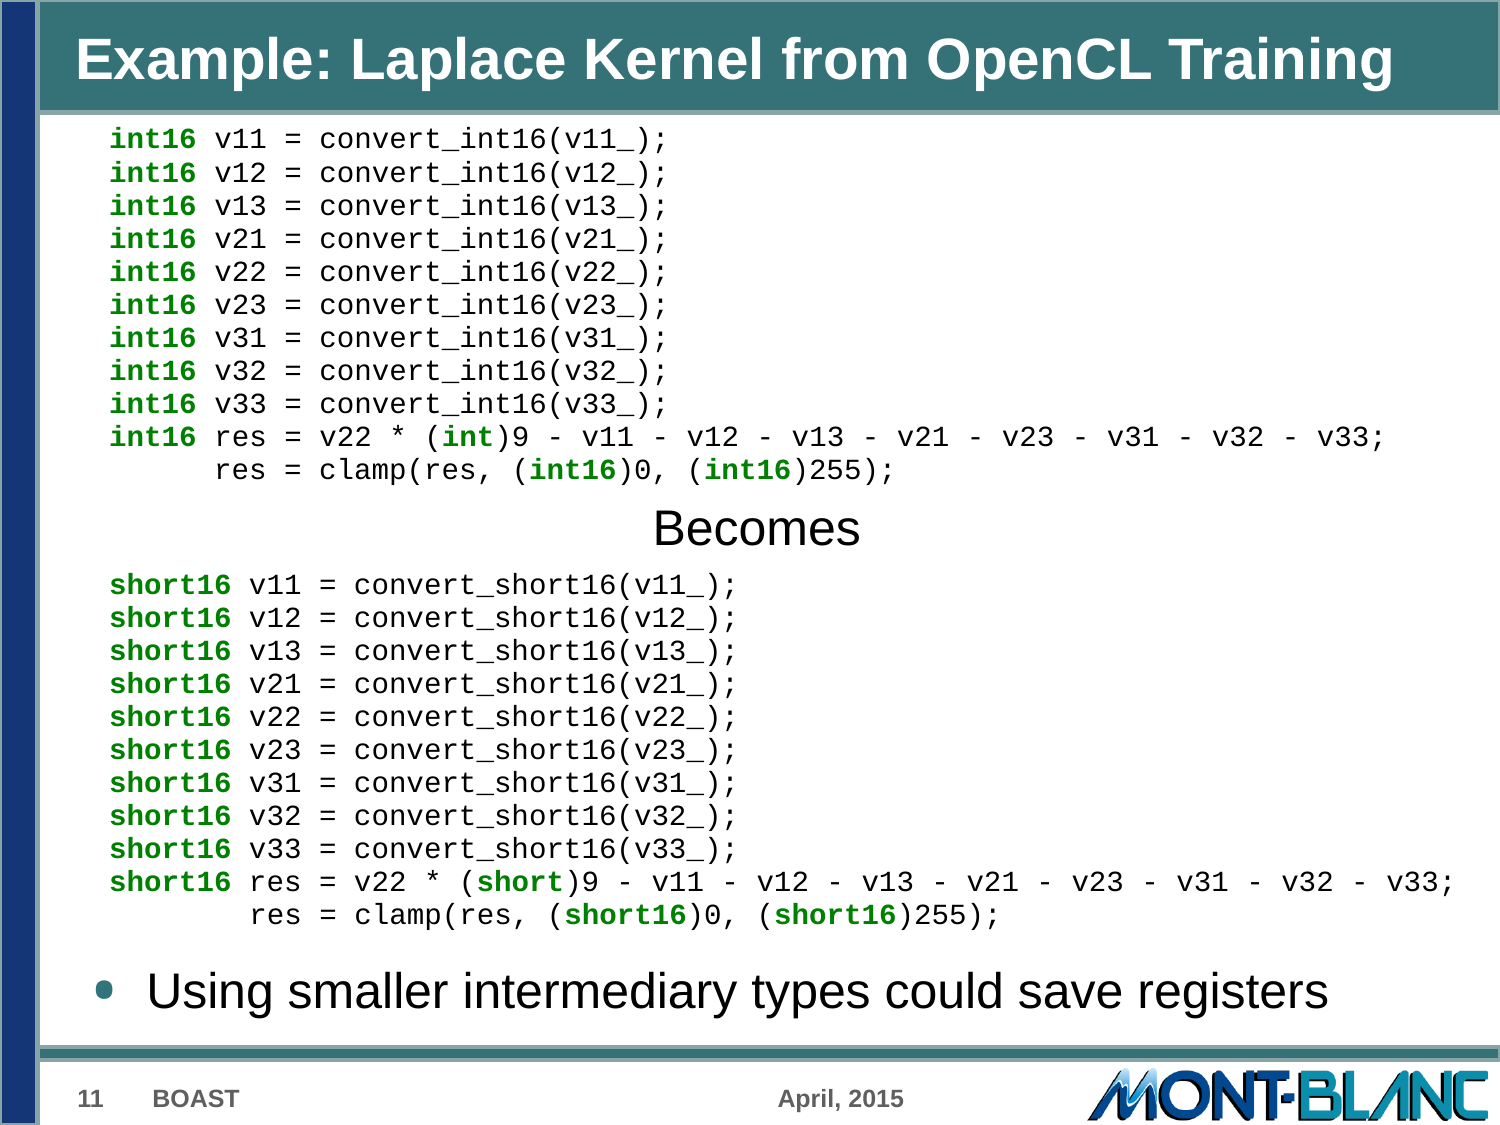

# Example: Laplace Kernel from OpenCL Training
int16 v11 = convert_int16(v11_);
int16 v12 = convert_int16(v12_);
int16 v13 = convert_int16(v13_);
int16 v21 = convert_int16(v21_);
int16 v22 = convert_int16(v22_);
int16 v23 = convert_int16(v23_);
int16 v31 = convert_int16(v31_);
int16 v32 = convert_int16(v32_);
int16 v33 = convert_int16(v33_);
int16 res = v22 * (int)9 - v11 - v12 - v13 - v21 - v23 - v31 - v32 - v33;
 res = clamp(res, (int16)0, (int16)255);
Becomes
short16 v11 = convert_short16(v11_);
short16 v12 = convert_short16(v12_);
short16 v13 = convert_short16(v13_);
short16 v21 = convert_short16(v21_);
short16 v22 = convert_short16(v22_);
short16 v23 = convert_short16(v23_);
short16 v31 = convert_short16(v31_);
short16 v32 = convert_short16(v32_);
short16 v33 = convert_short16(v33_);
short16 res = v22 * (short)9 - v11 - v12 - v13 - v21 - v23 - v31 - v32 - v33;
 res = clamp(res, (short16)0, (short16)255);
Using smaller intermediary types could save registers
11
BOAST
April, 2015